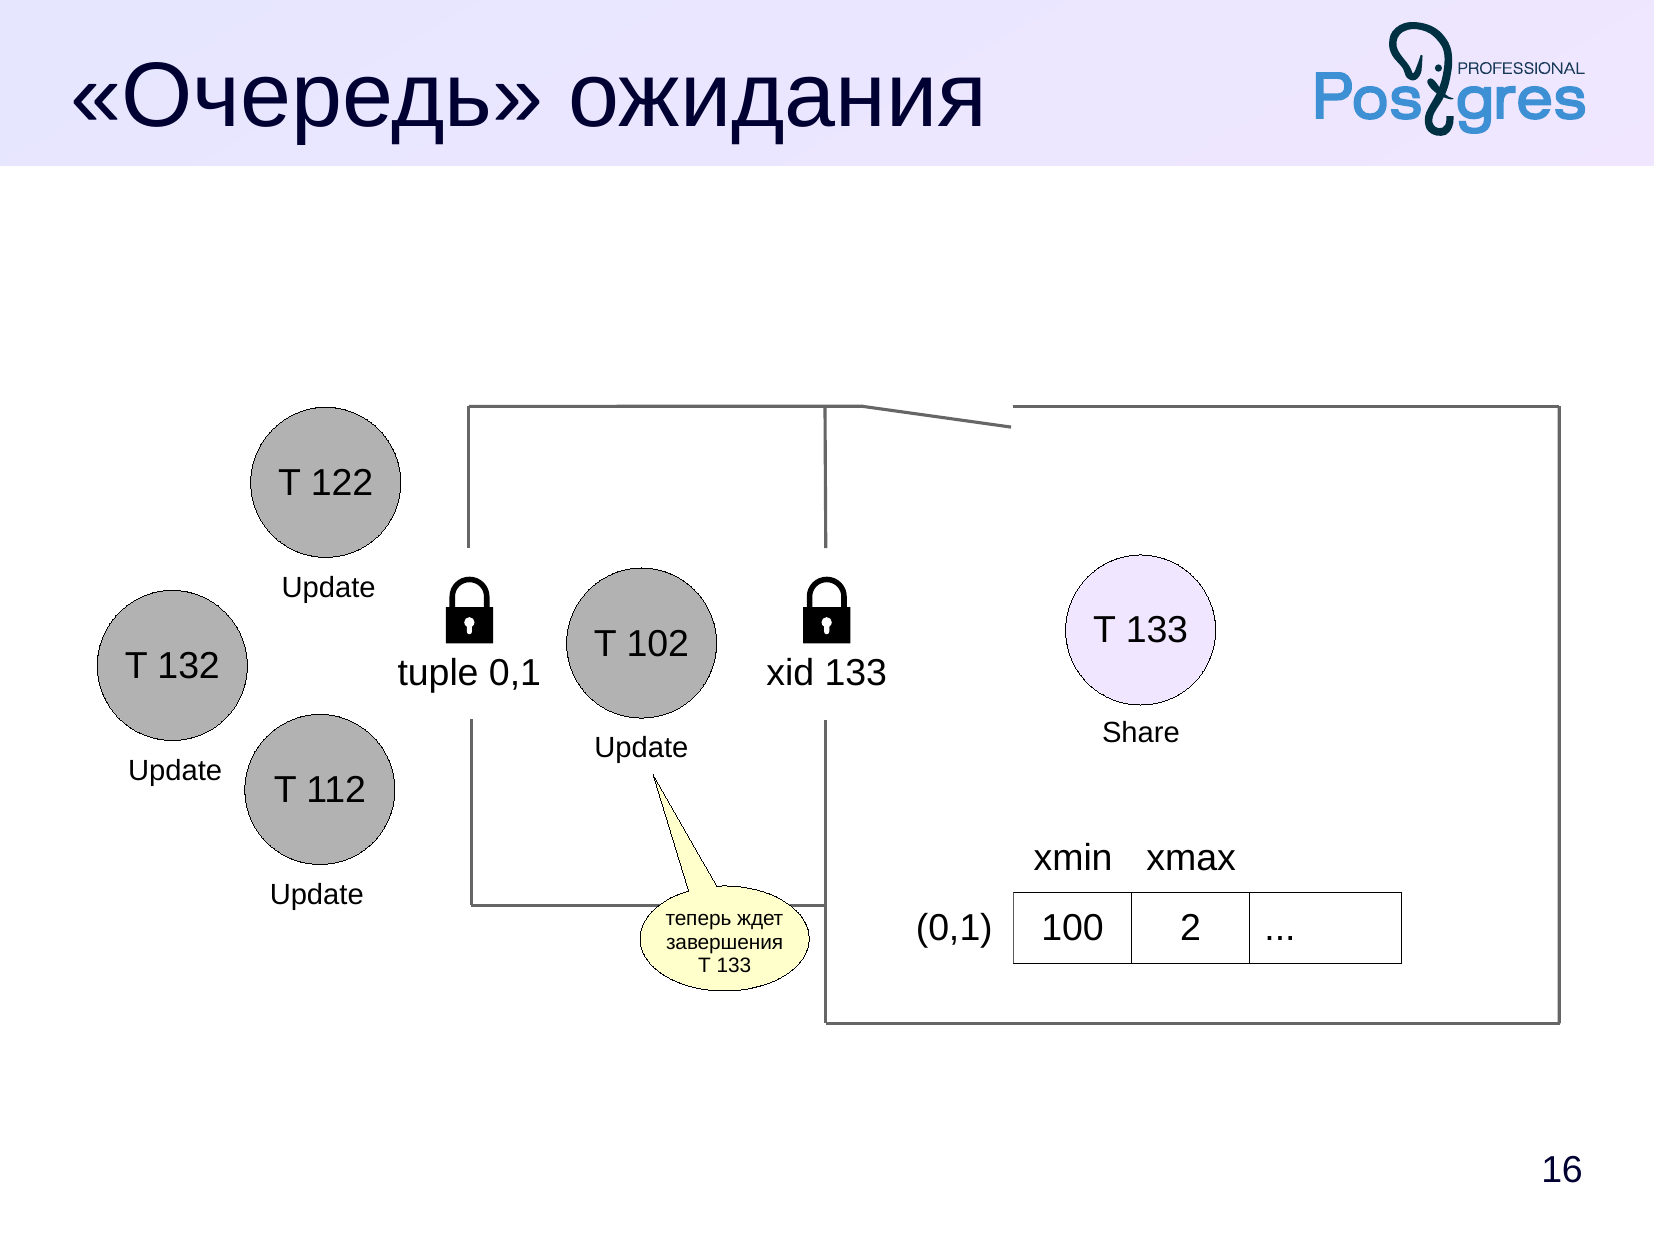

# «Очередь» ожидания
T 122
T 133
Update
T 102
T 132
tuple 0,1
xid 133
Share
T 112
Update
Update
xmin
xmax
Update
теперь ждет
завершения
Т 133
(0,1)
100
2
...